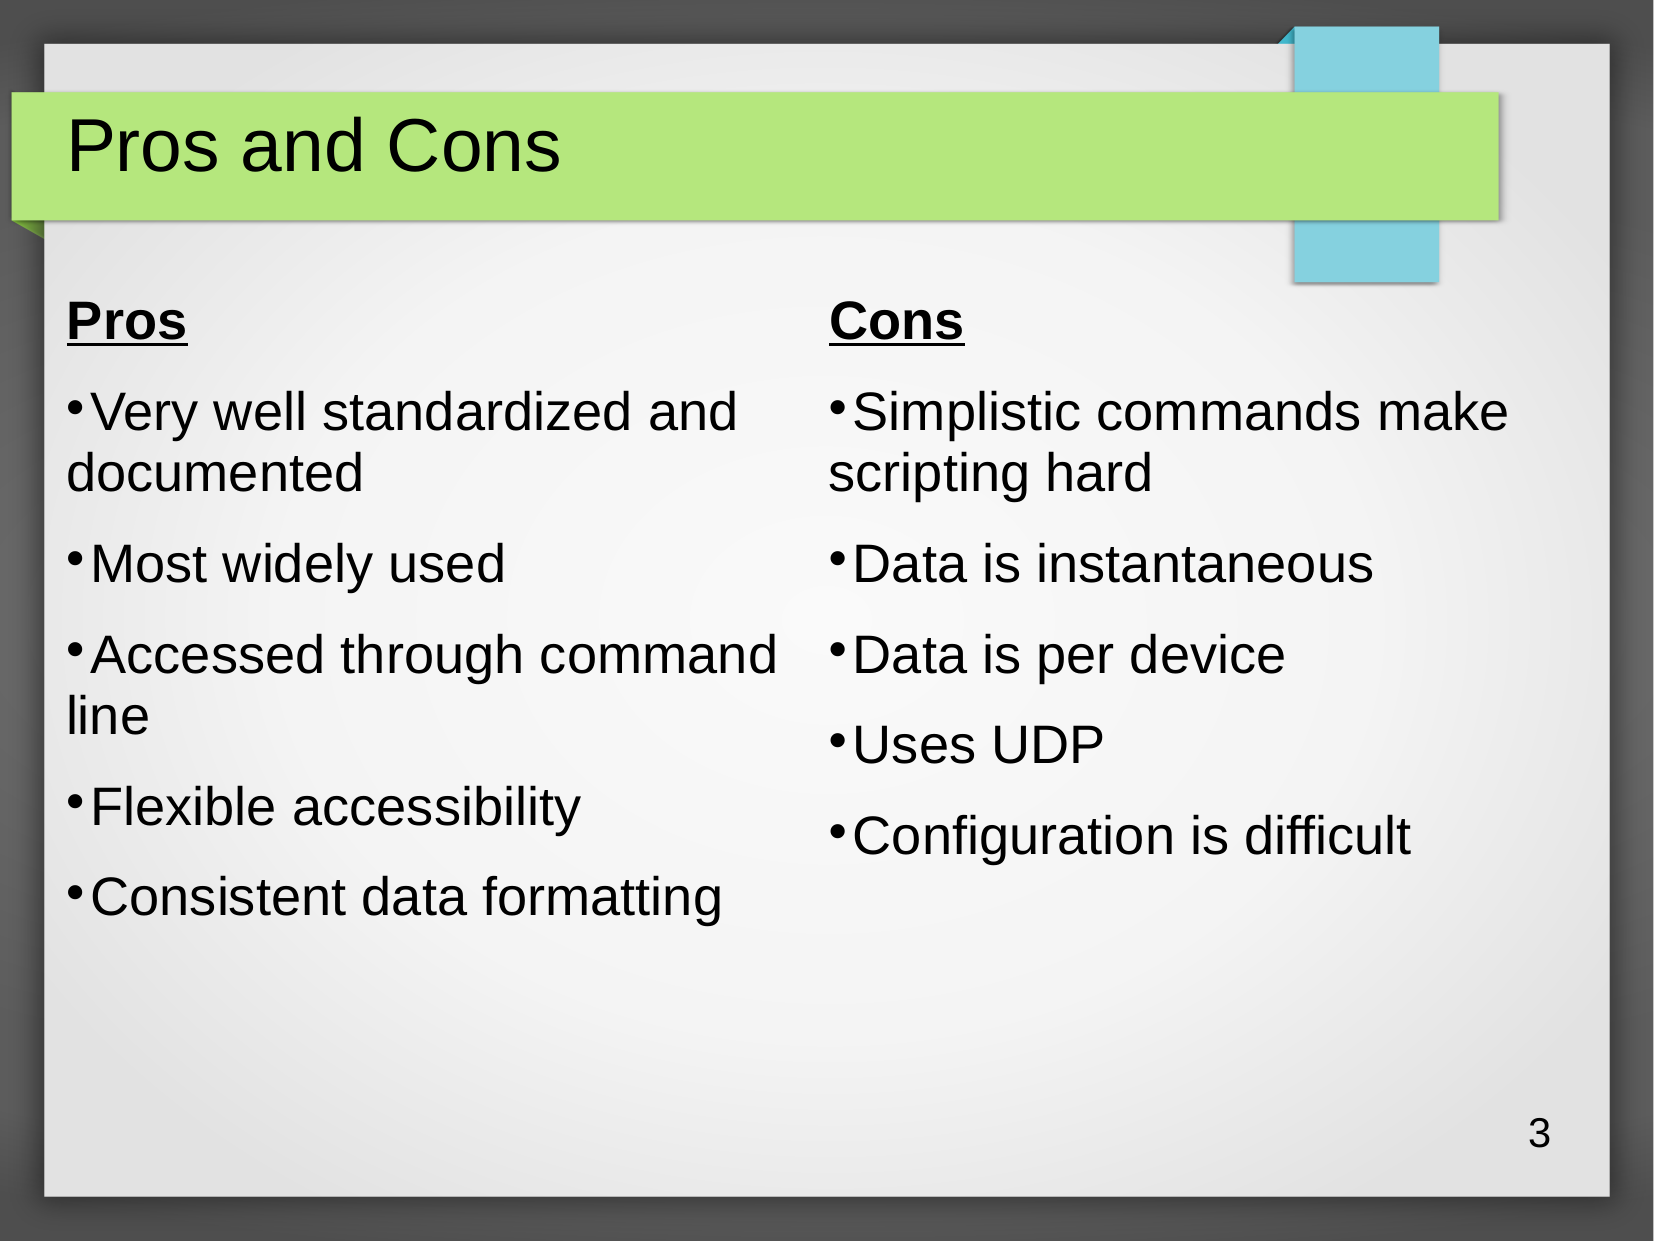

# Pros and Cons
Pros
Very well standardized and documented
Most widely used
Accessed through command line
Flexible accessibility
Consistent data formatting
Cons
Simplistic commands make scripting hard
Data is instantaneous
Data is per device
Uses UDP
Configuration is difficult
3